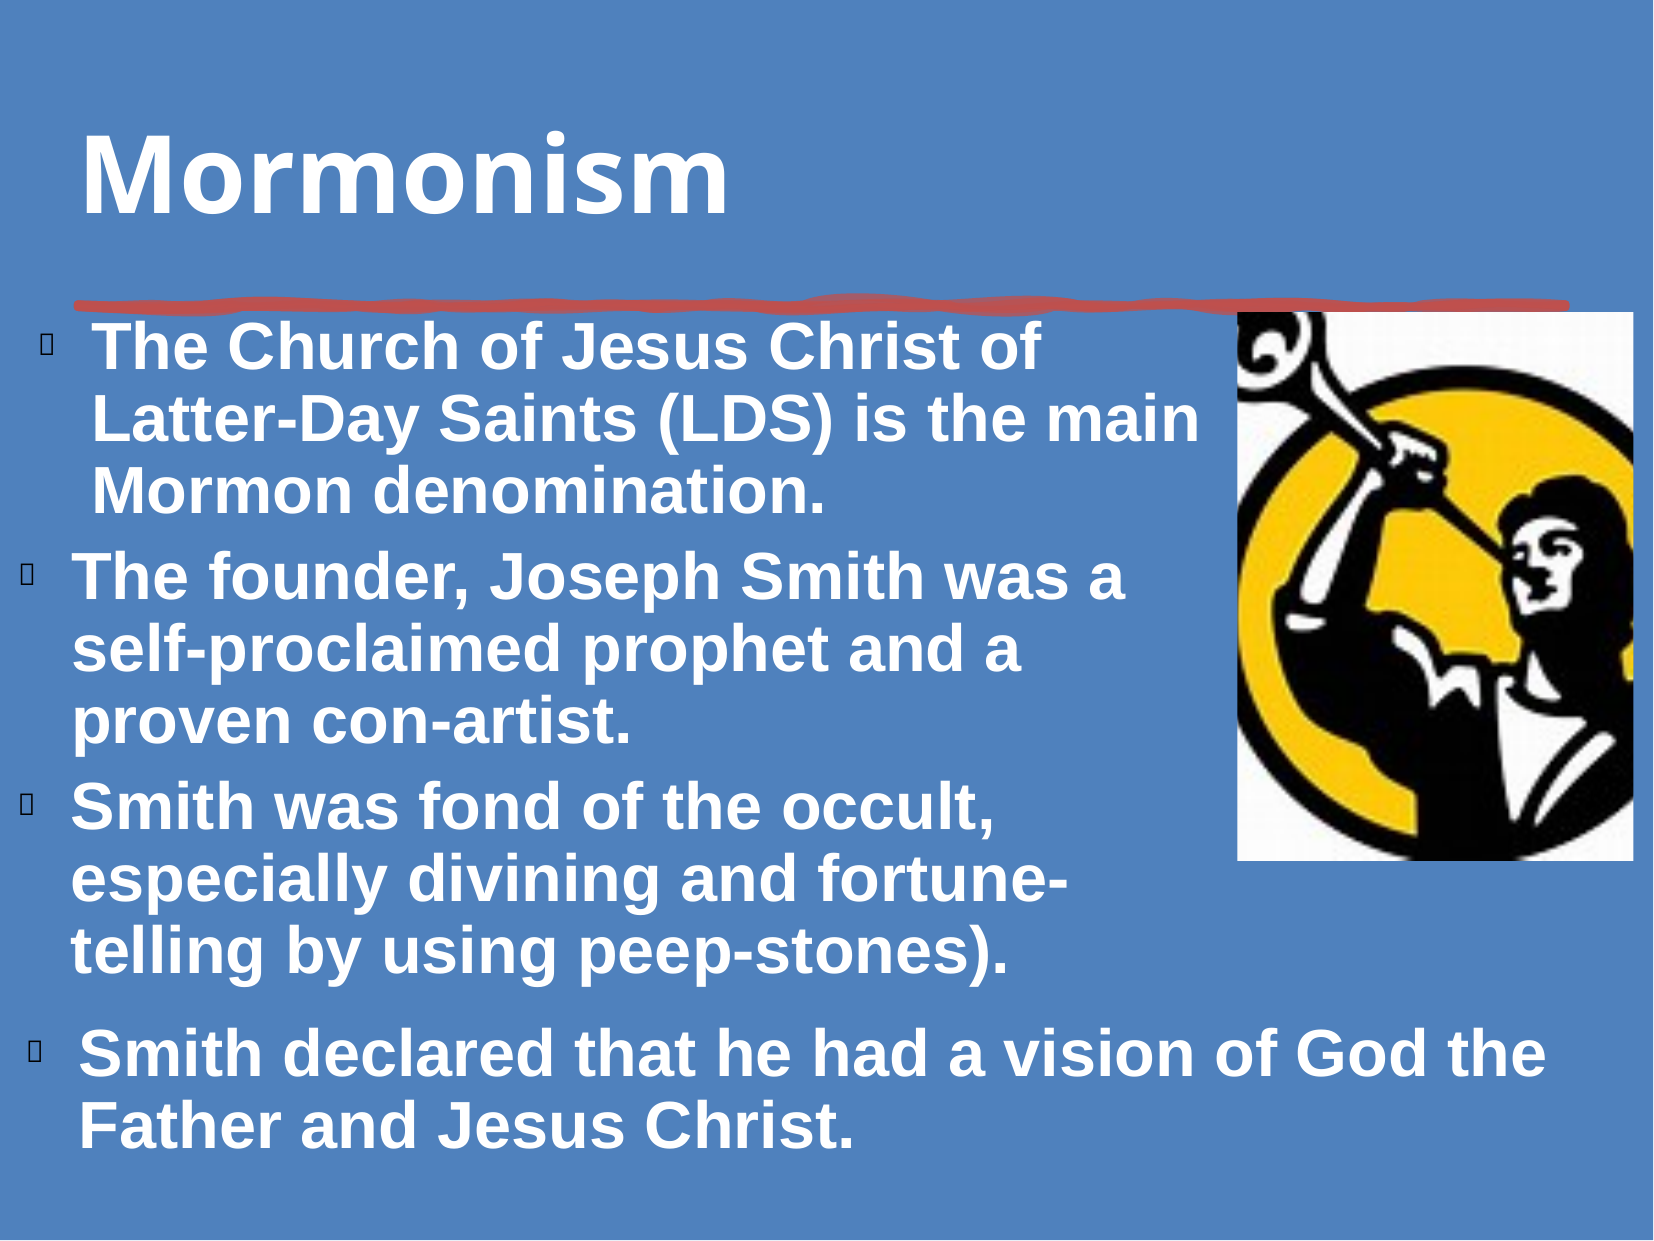

# Mormonism
The Church of Jesus Christ of Latter-Day Saints (LDS) is the main Mormon denomination.
The founder, Joseph Smith was a self-proclaimed prophet and a proven con-artist.
Smith was fond of the occult, especially divining and fortune-telling by using peep-stones).
Smith declared that he had a vision of God the Father and Jesus Christ.